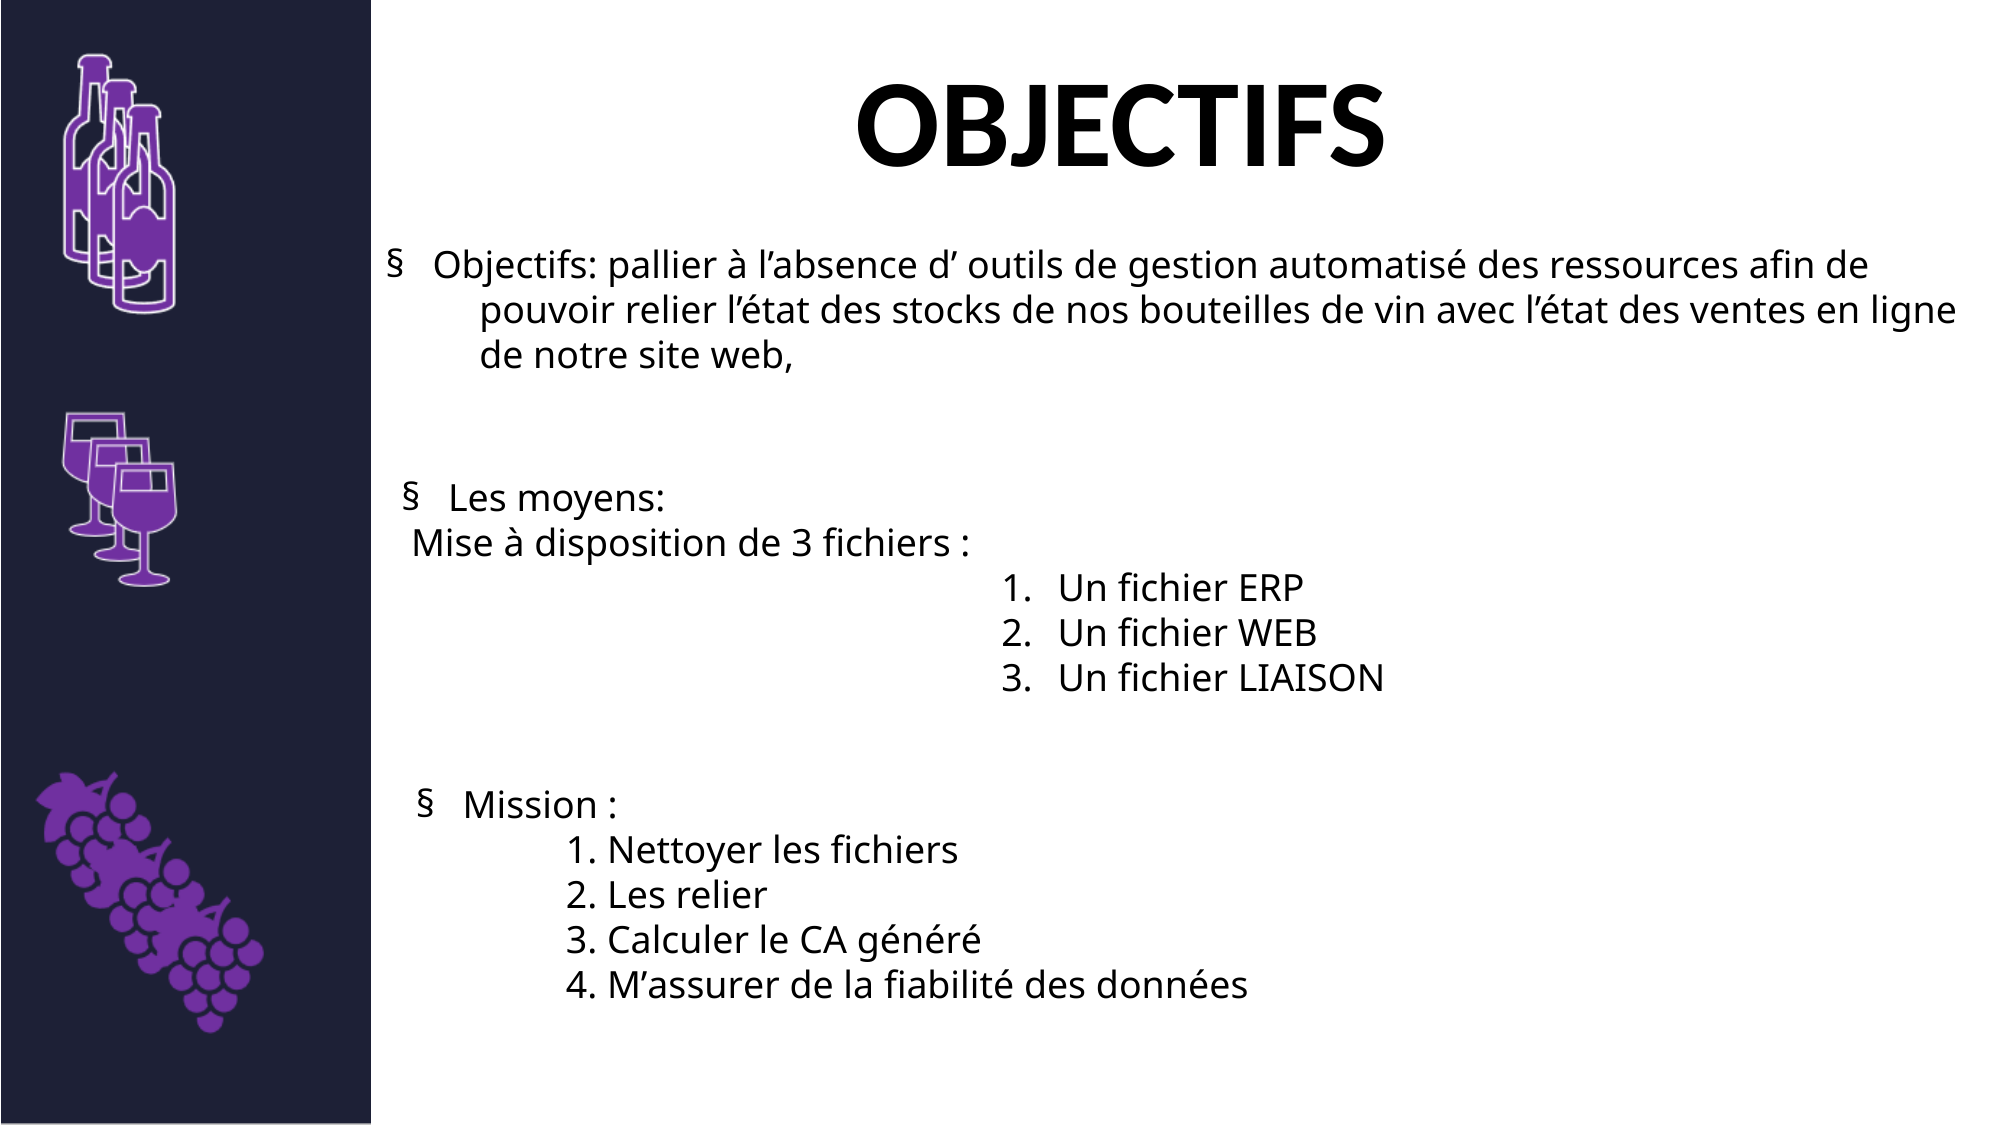

OBJECTIFS
Objectifs: pallier à l’absence d’ outils de gestion automatisé des ressources afin de pouvoir relier l’état des stocks de nos bouteilles de vin avec l’état des ventes en ligne de notre site web,
Les moyens:
 Mise à disposition de 3 fichiers :
Un fichier ERP
Un fichier WEB
Un fichier LIAISON
Mission :
		1. Nettoyer les fichiers
		2. Les relier
		3. Calculer le CA généré
		4. M’assurer de la fiabilité des données